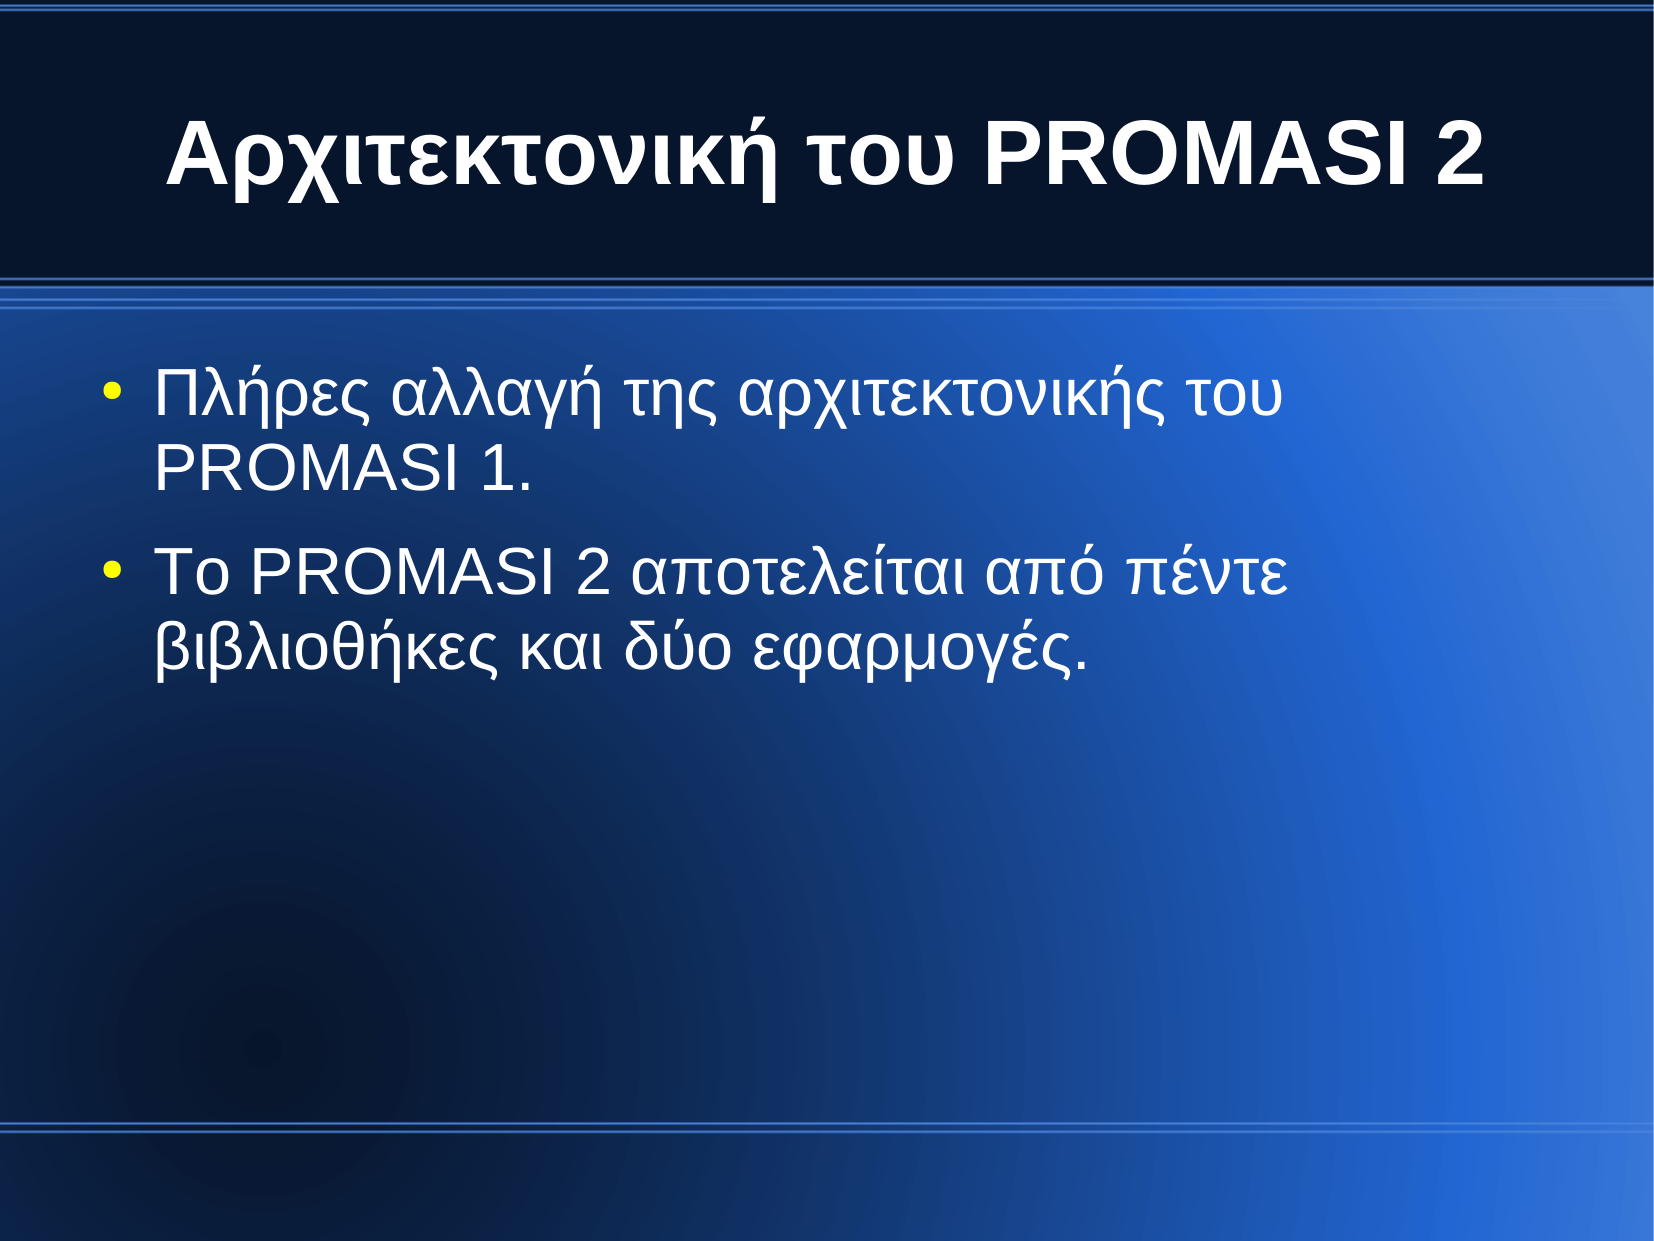

# Αρχιτεκτονική του PROMASI 2
Πλήρες αλλαγή της αρχιτεκτονικής του PROMASI 1.
Το PROMASI 2 αποτελείται από πέντε βιβλιοθήκες και δύο εφαρμογές.